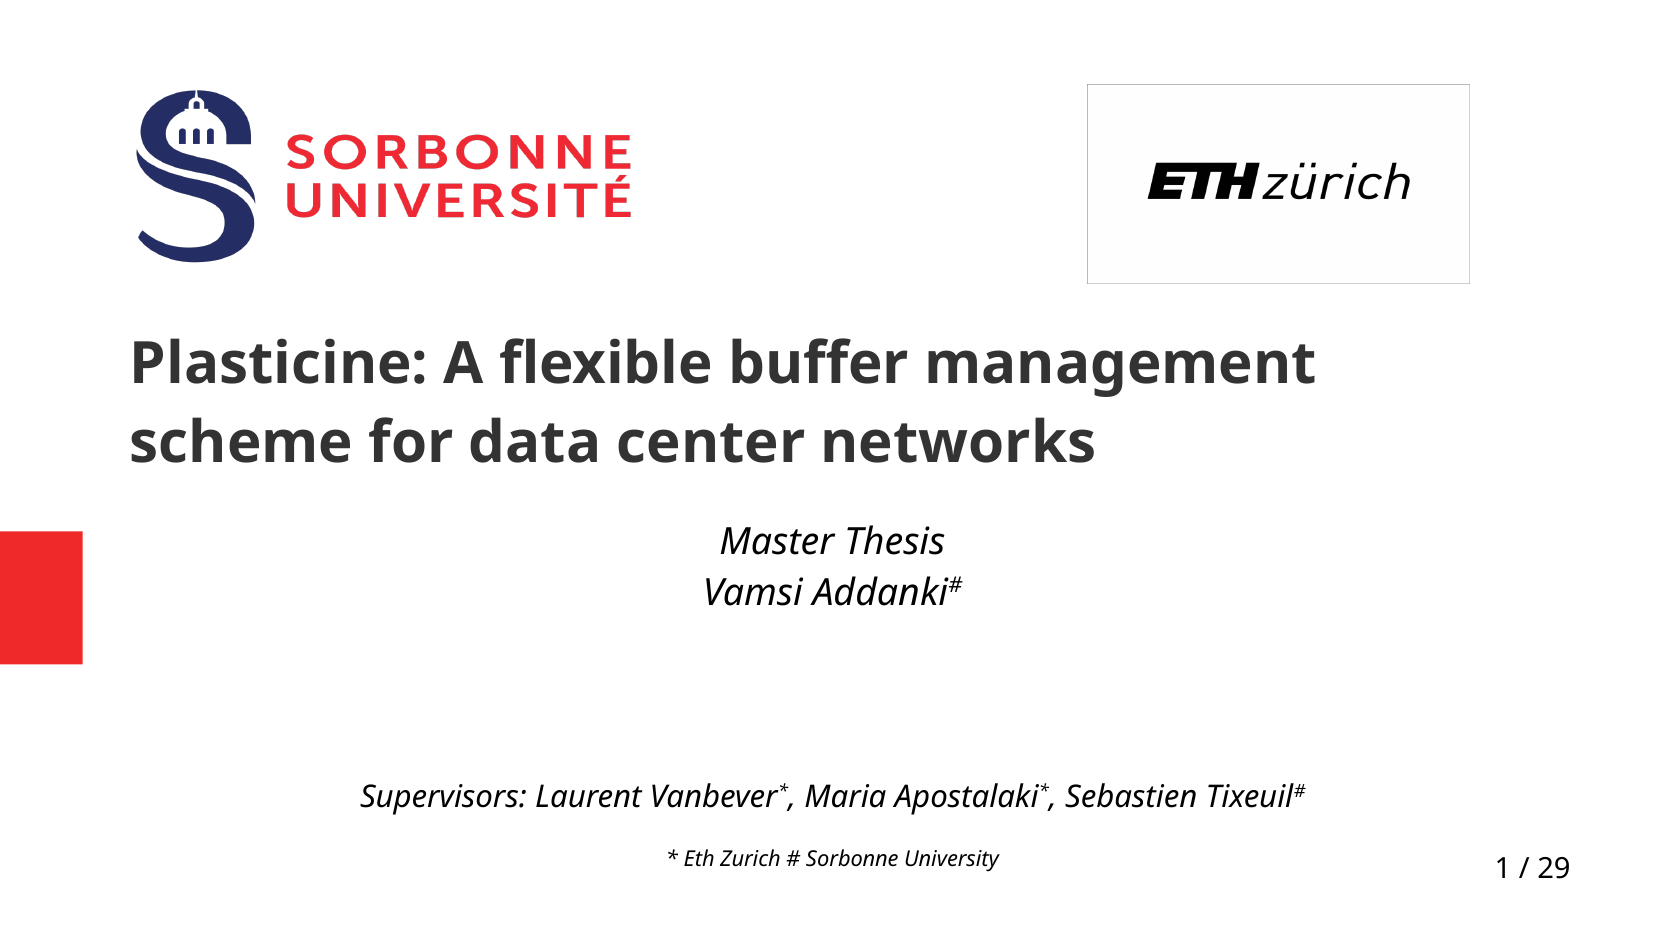

# Plasticine: A flexible buffer management scheme for data center networks
Master Thesis
Vamsi Addanki#
Supervisors: Laurent Vanbever​*, Maria Apostalaki*, Sebastien Tixeuil#
* Eth Zurich # Sorbonne University
1